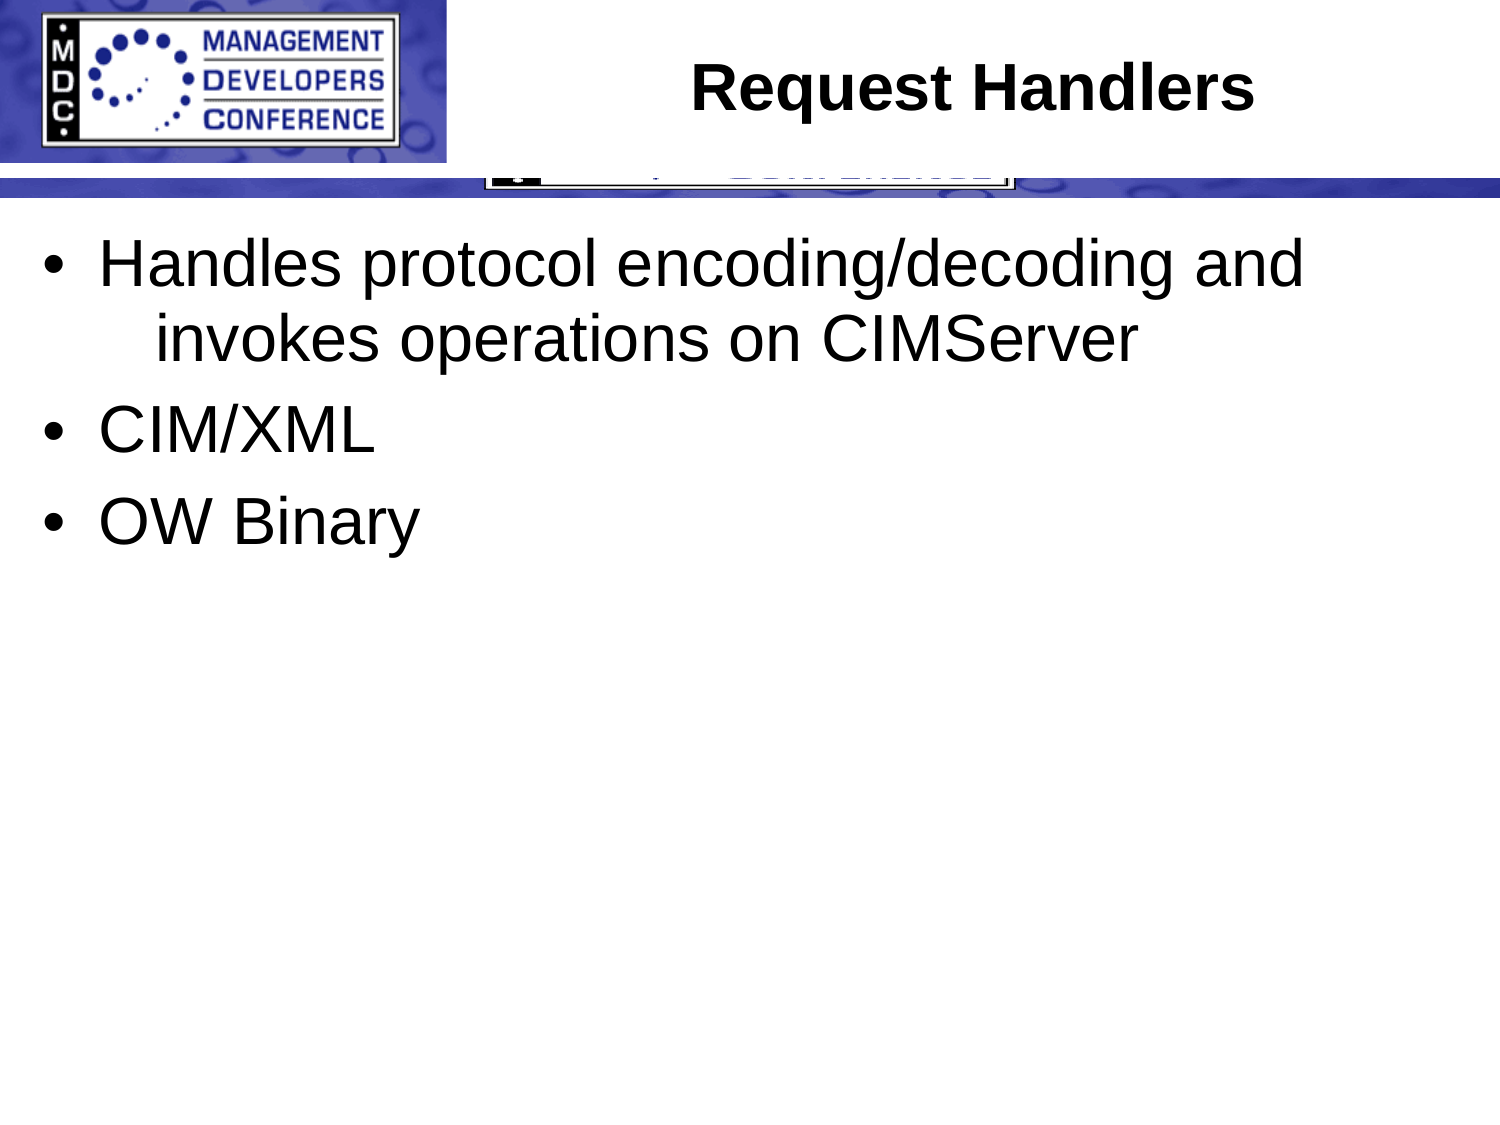

# Request Handlers
Handles protocol encoding/decoding and invokes operations on CIMServer
CIM/XML
OW Binary